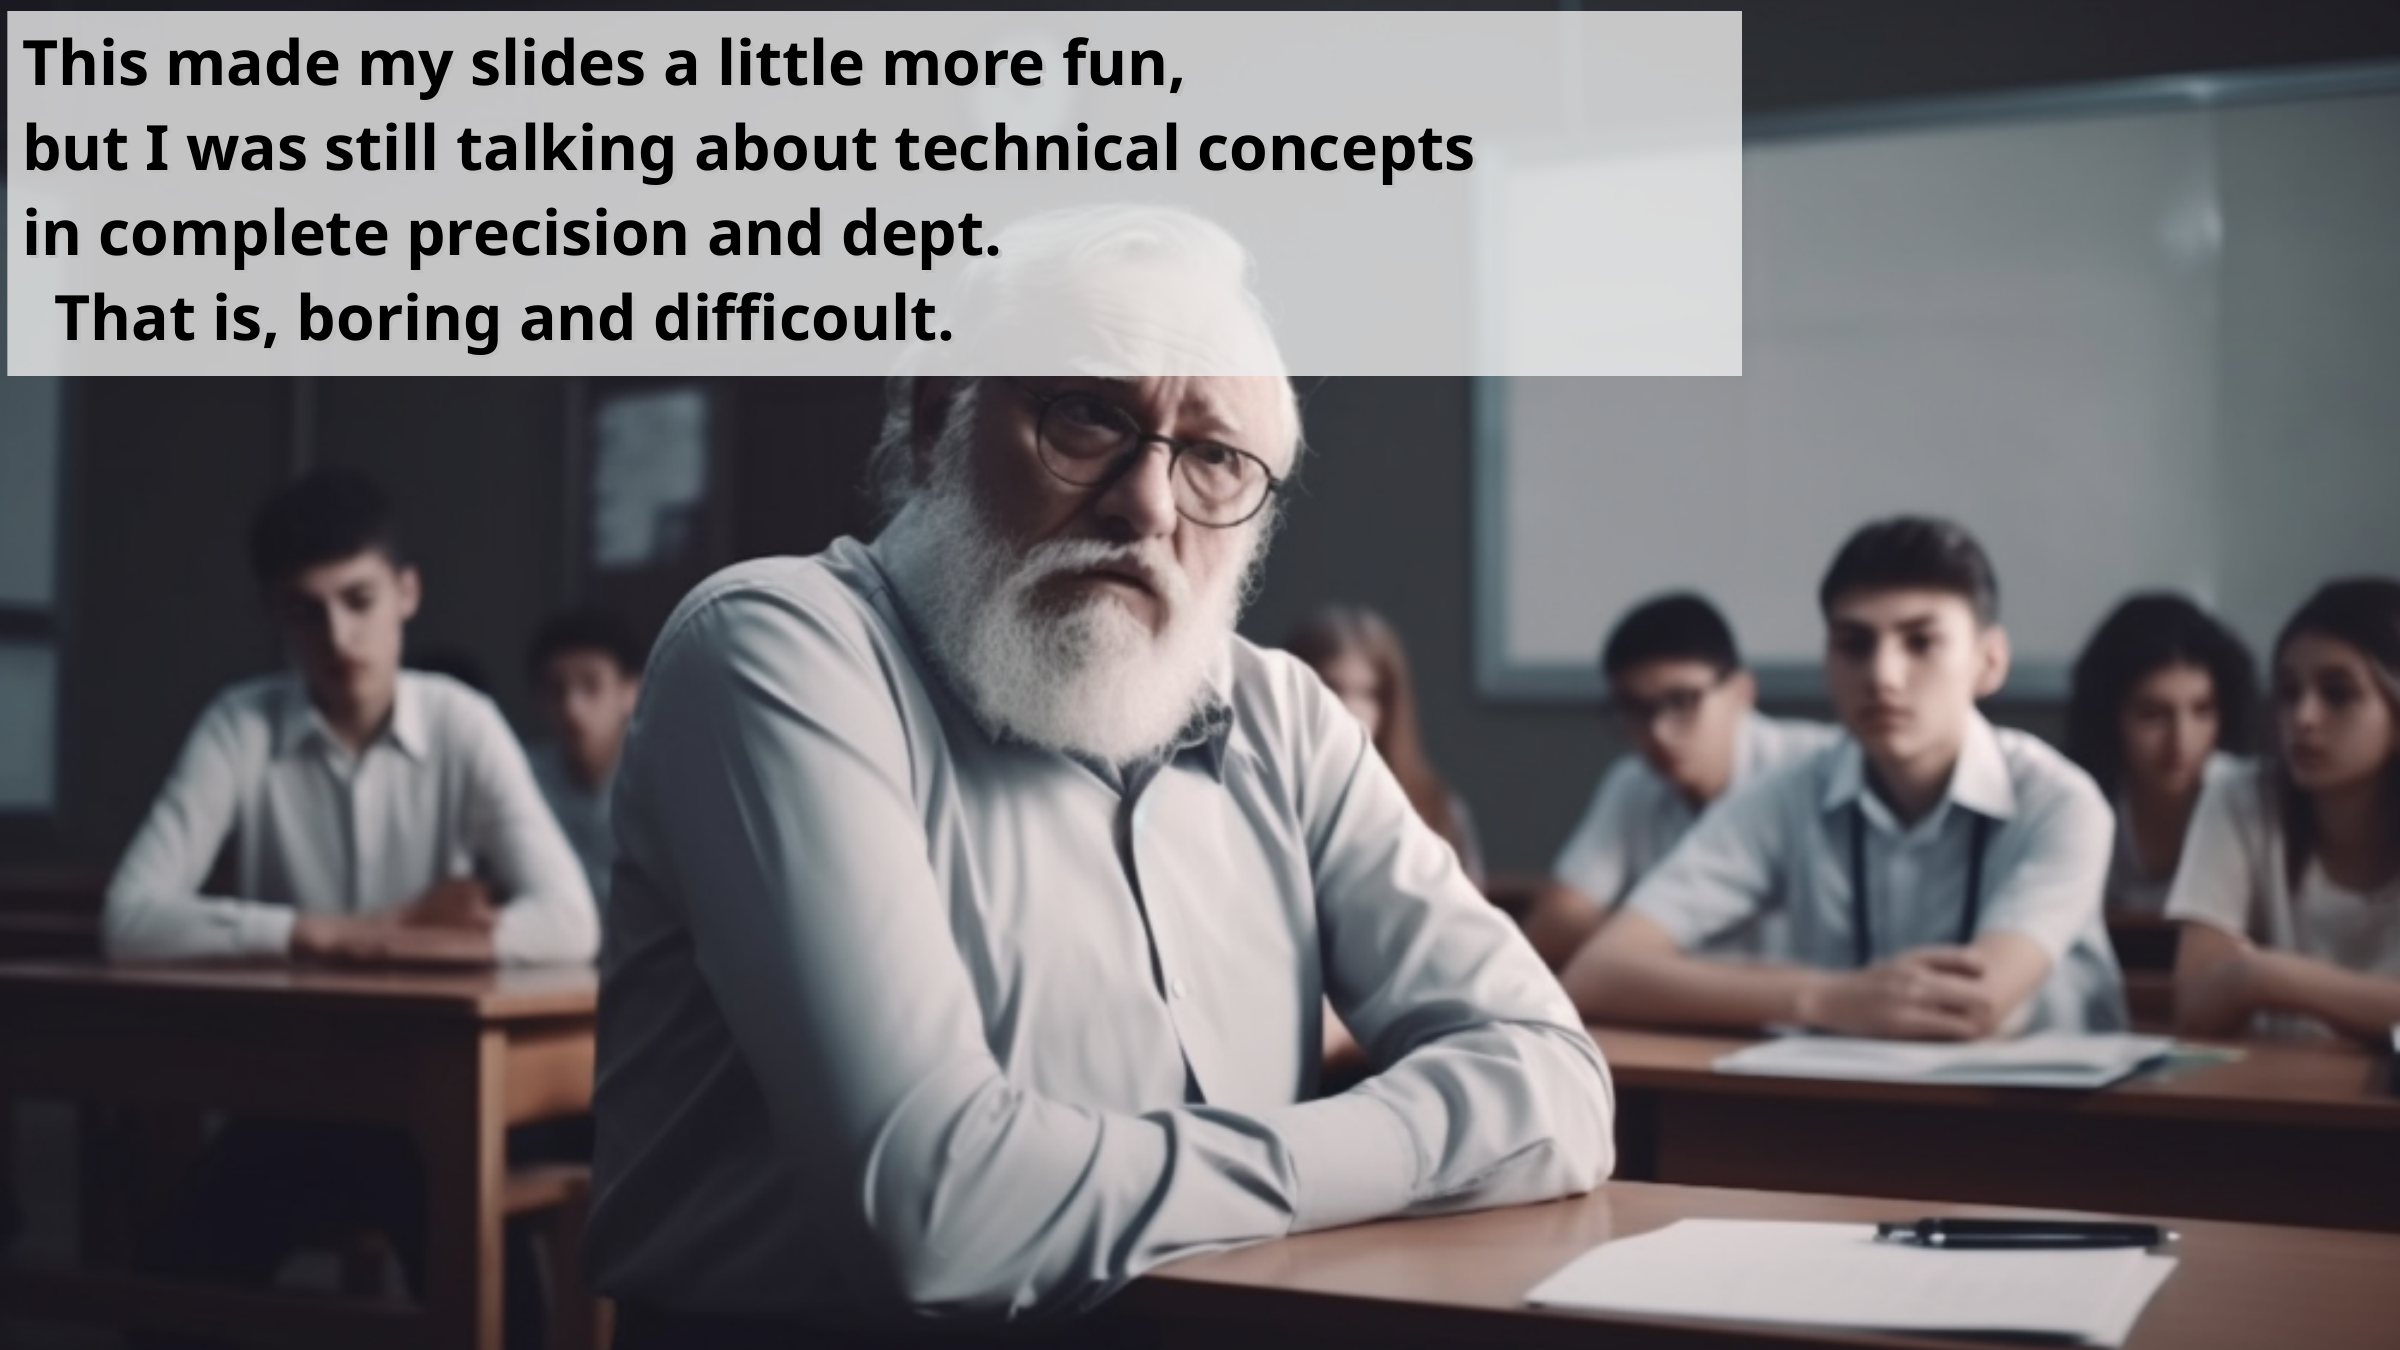

This made my slides a little more fun,
but I was still talking about technical concepts
in complete precision and dept.
 That is, boring and difficoult.